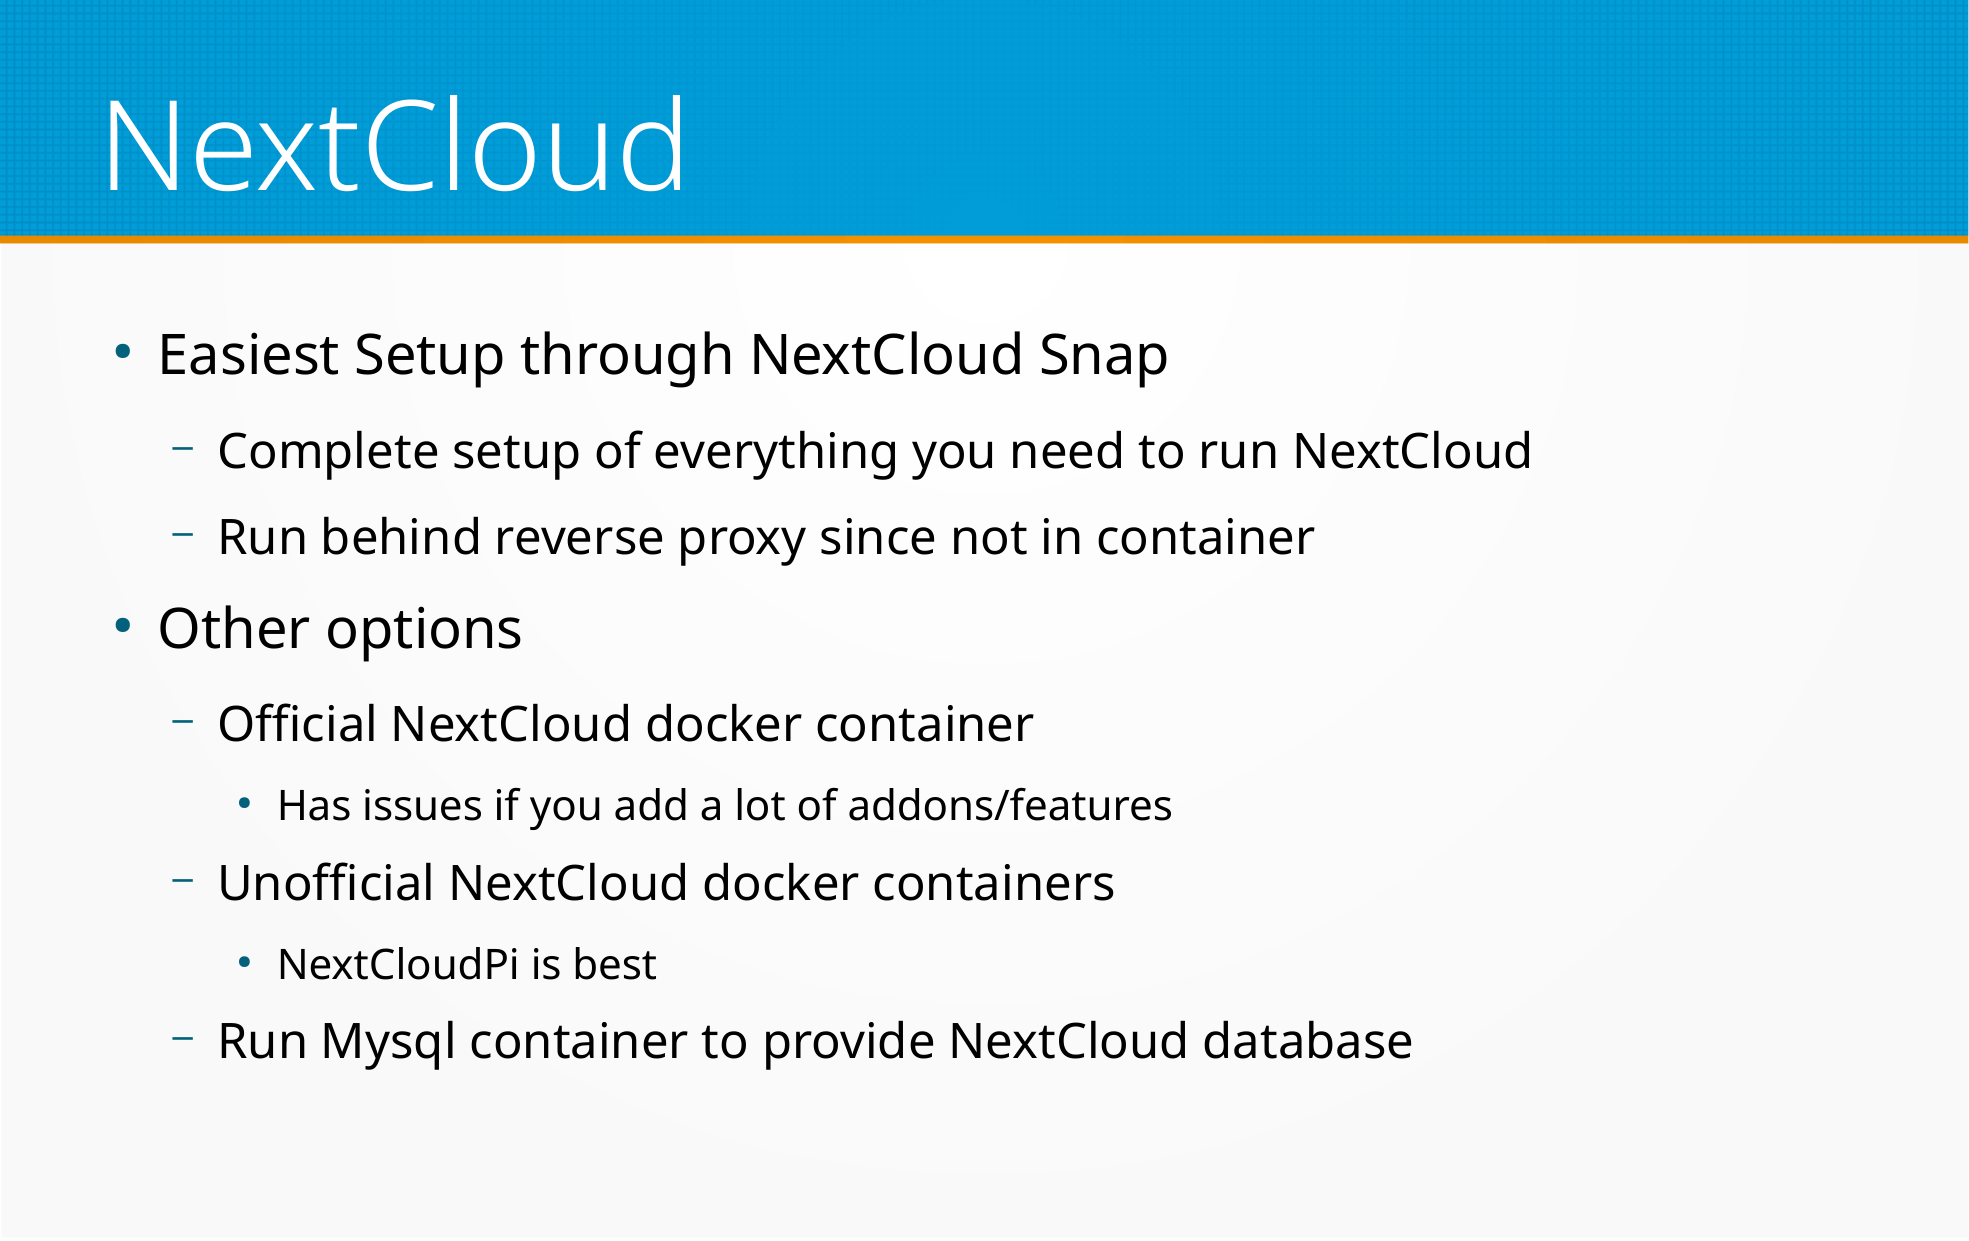

# NextCloud
Easiest Setup through NextCloud Snap
Complete setup of everything you need to run NextCloud
Run behind reverse proxy since not in container
Other options
Official NextCloud docker container
Has issues if you add a lot of addons/features
Unofficial NextCloud docker containers
NextCloudPi is best
Run Mysql container to provide NextCloud database